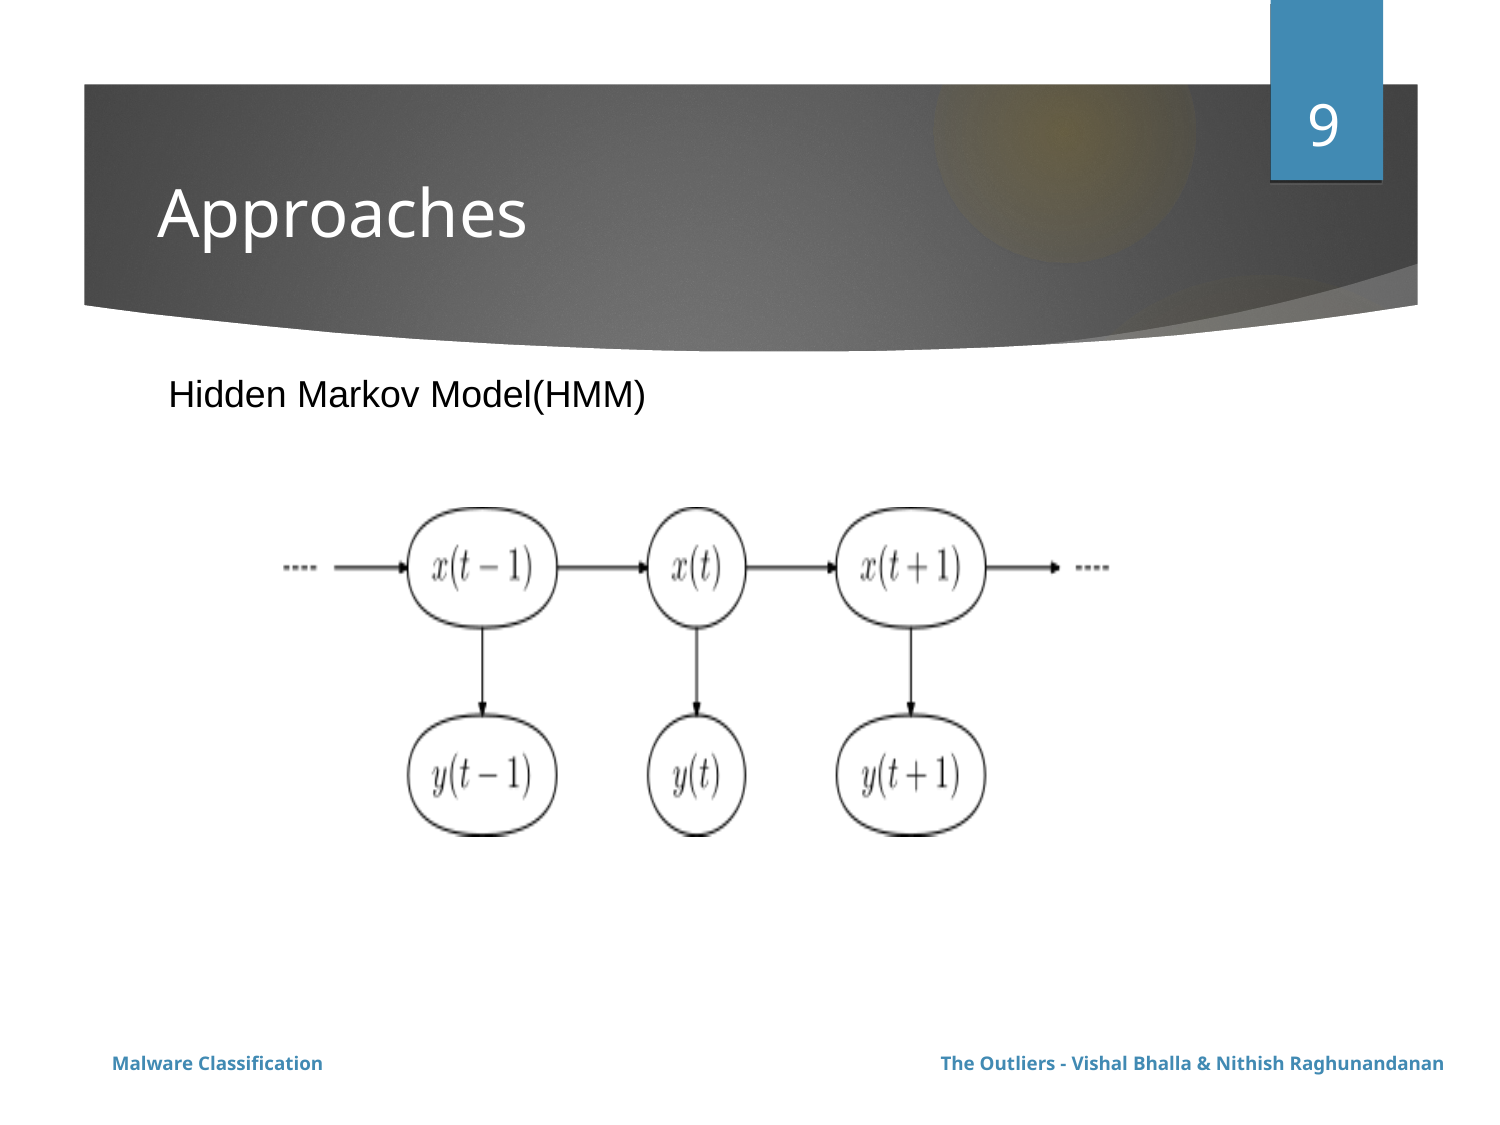

# Approaches
Hidden Markov Model(HMM)
The Outliers - Vishal Bhalla & Nithish Raghunandanan
Malware Classification